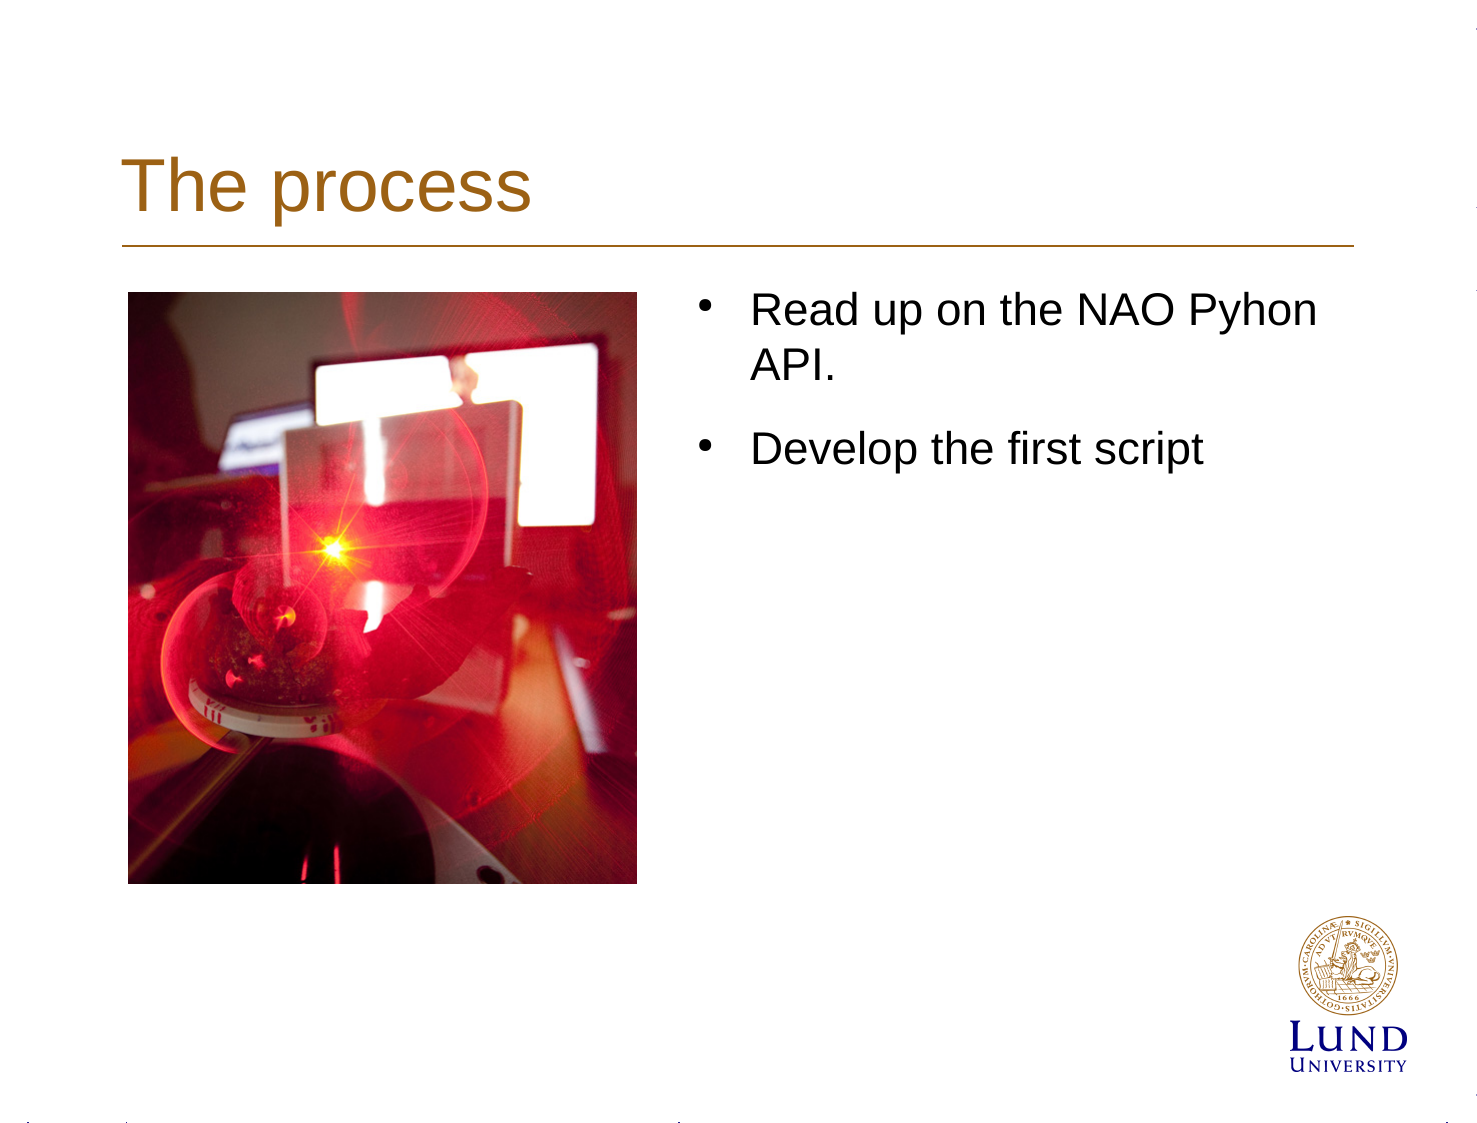

# The process
Read up on the NAO Pyhon API.
Develop the first script